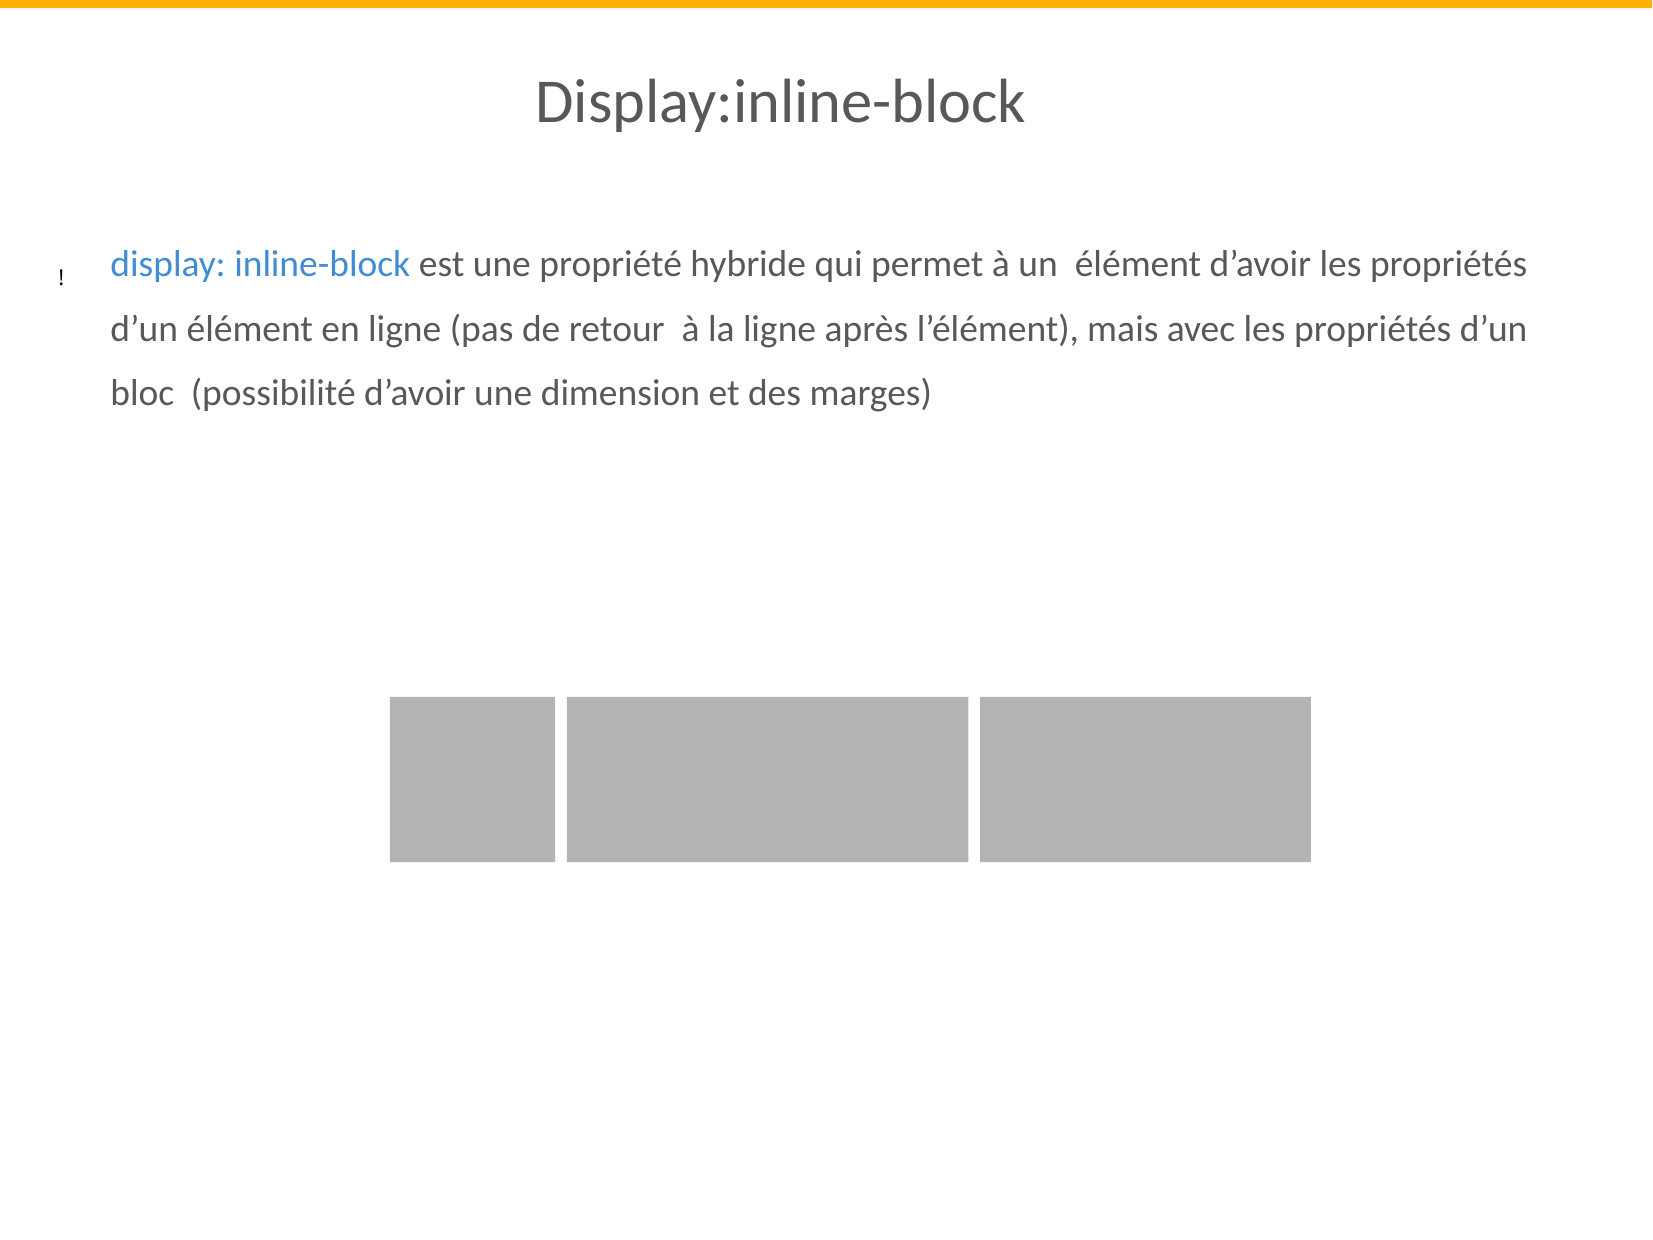

Display:inline-block
# display: inline-block est une propriété hybride qui permet à un élément d’avoir les propriétés d’un élément en ligne (pas de retour à la ligne après l’élément), mais avec les propriétés d’un bloc (possibilité d’avoir une dimension et des marges)
!